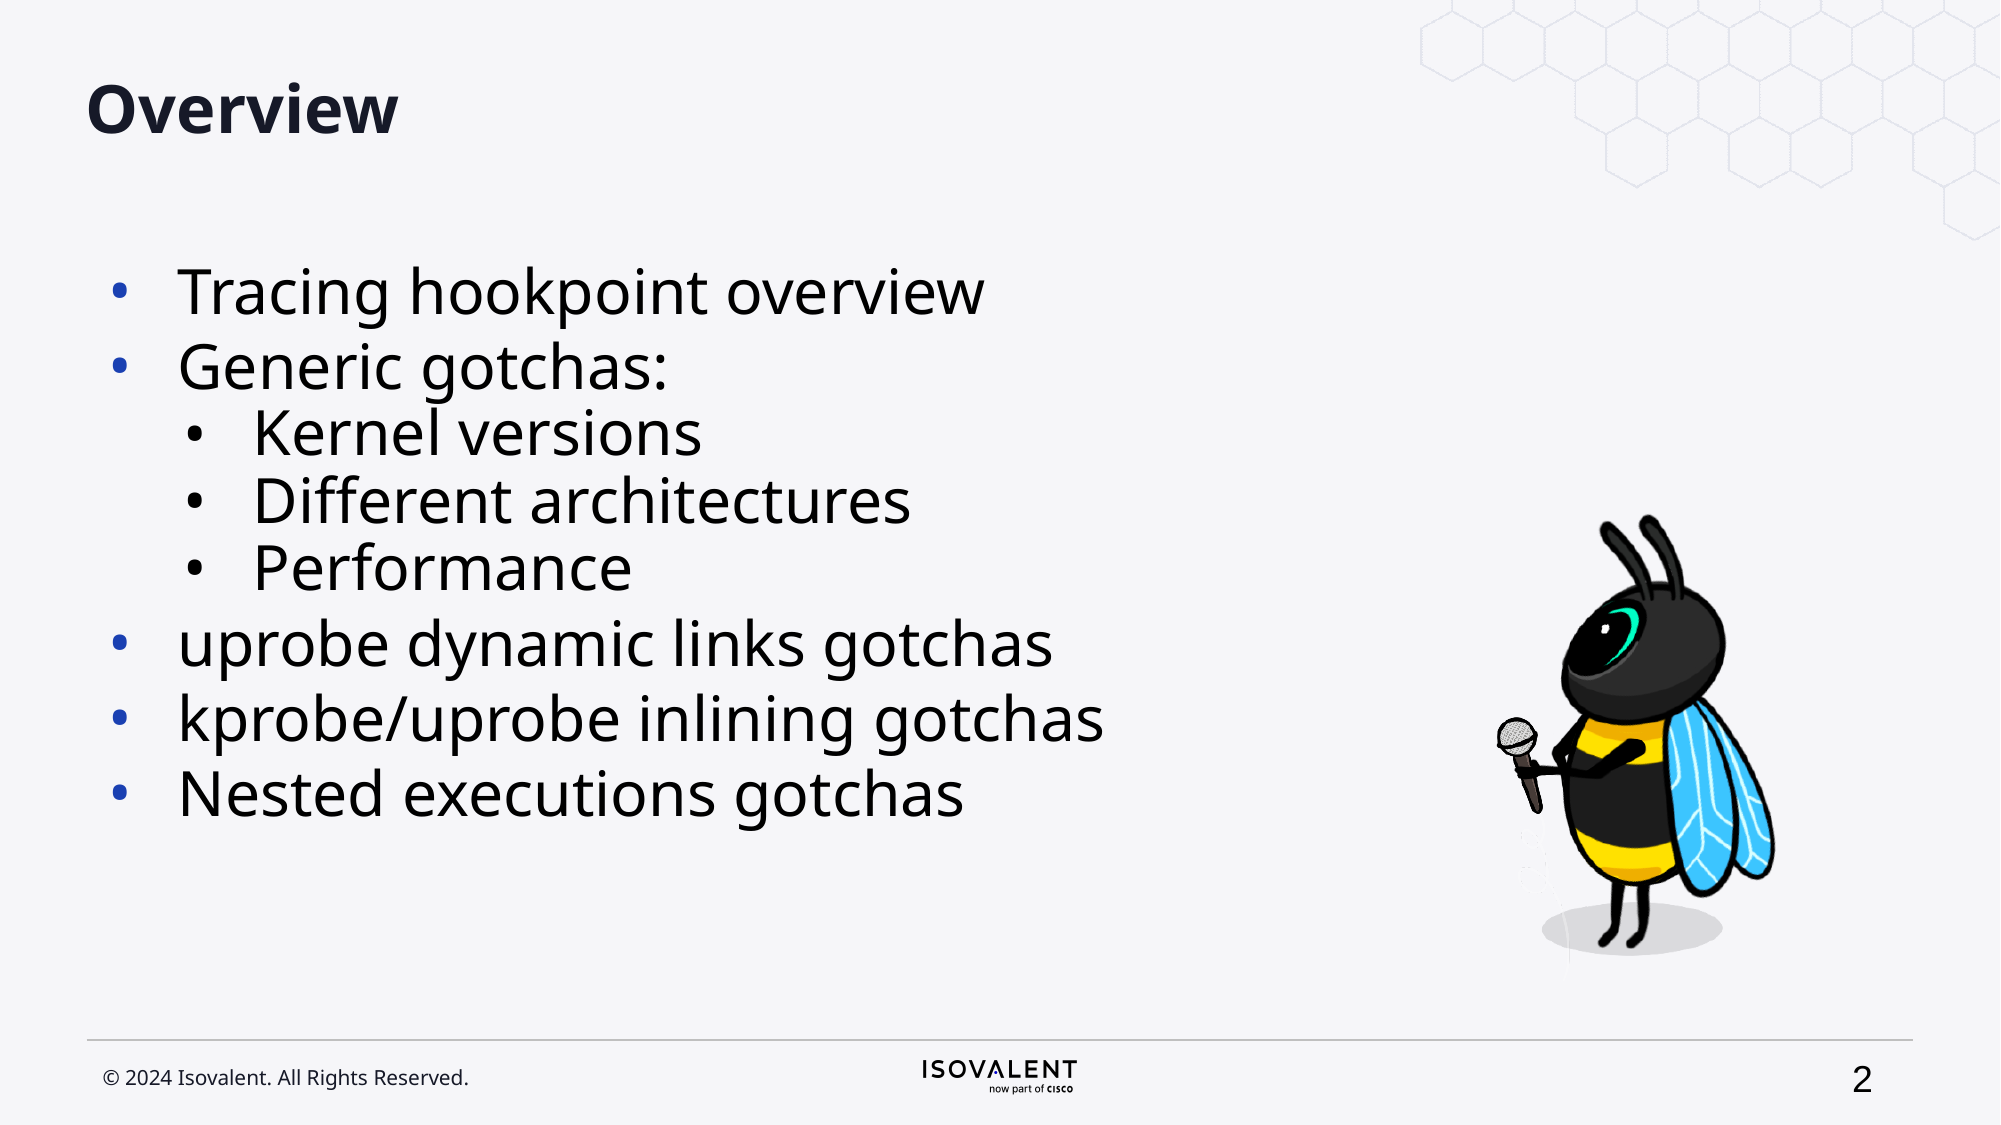

# Overview
Tracing hookpoint overview
Generic gotchas:
Kernel versions
Different architectures
Performance
uprobe dynamic links gotchas
kprobe/uprobe inlining gotchas
Nested executions gotchas